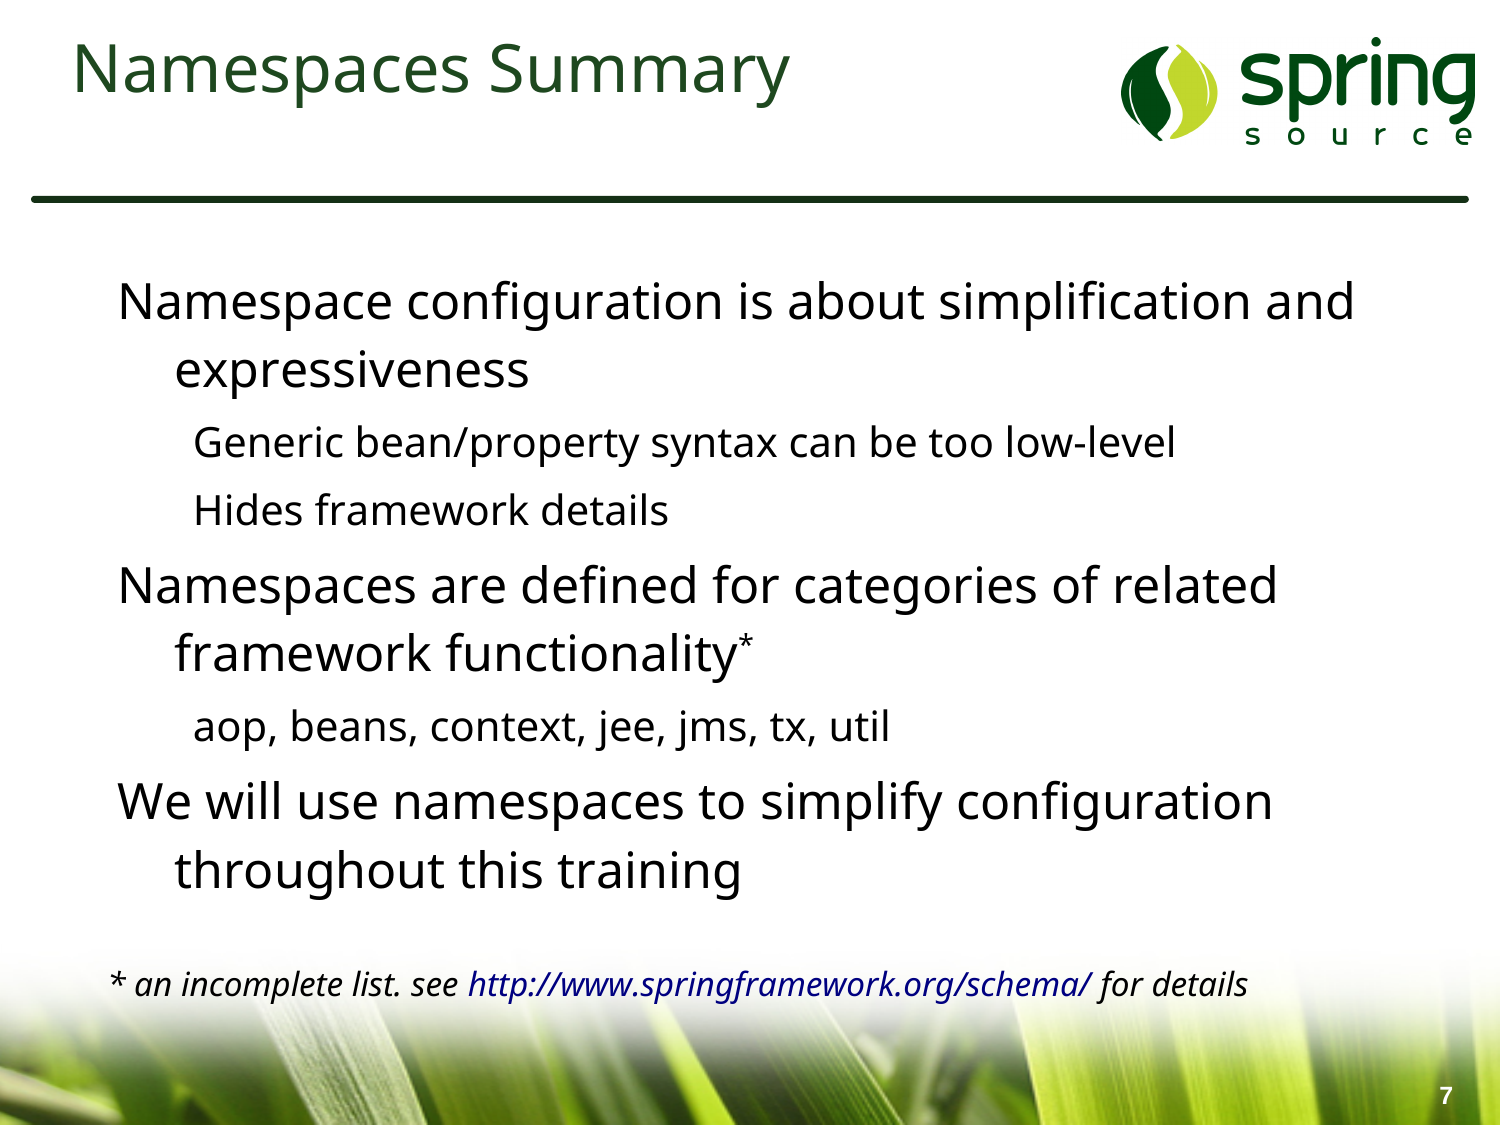

# Namespaces Summary
Namespace configuration is about simplification and expressiveness
Generic bean/property syntax can be too low-level
Hides framework details
Namespaces are defined for categories of related framework functionality*
aop, beans, context, jee, jms, tx, util
We will use namespaces to simplify configuration throughout this training
* an incomplete list. see http://www.springframework.org/schema/ for details